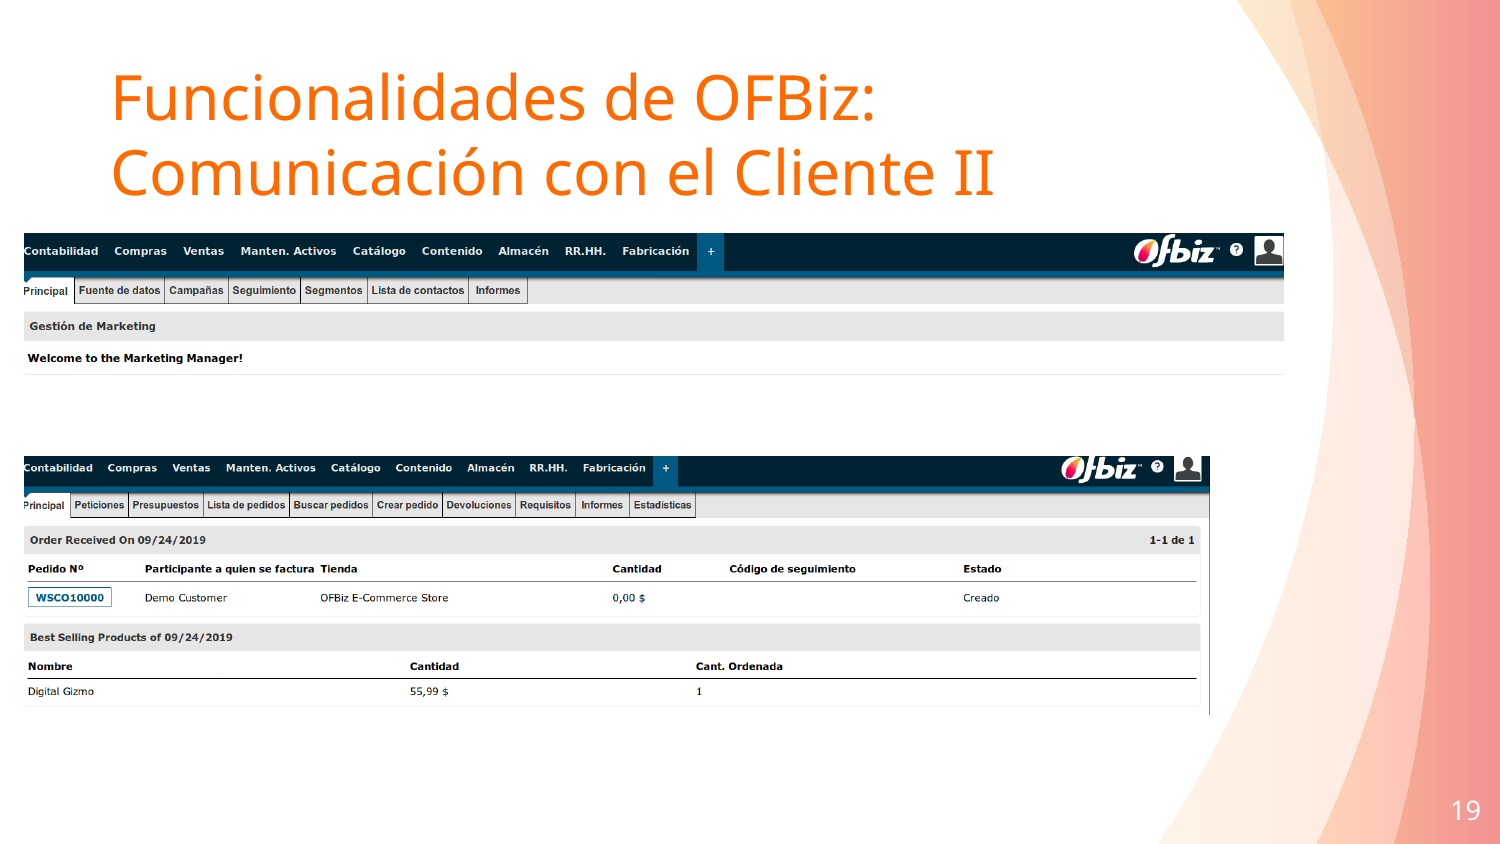

# Funcionalidades de OFBiz: Comunicación con el Cliente II